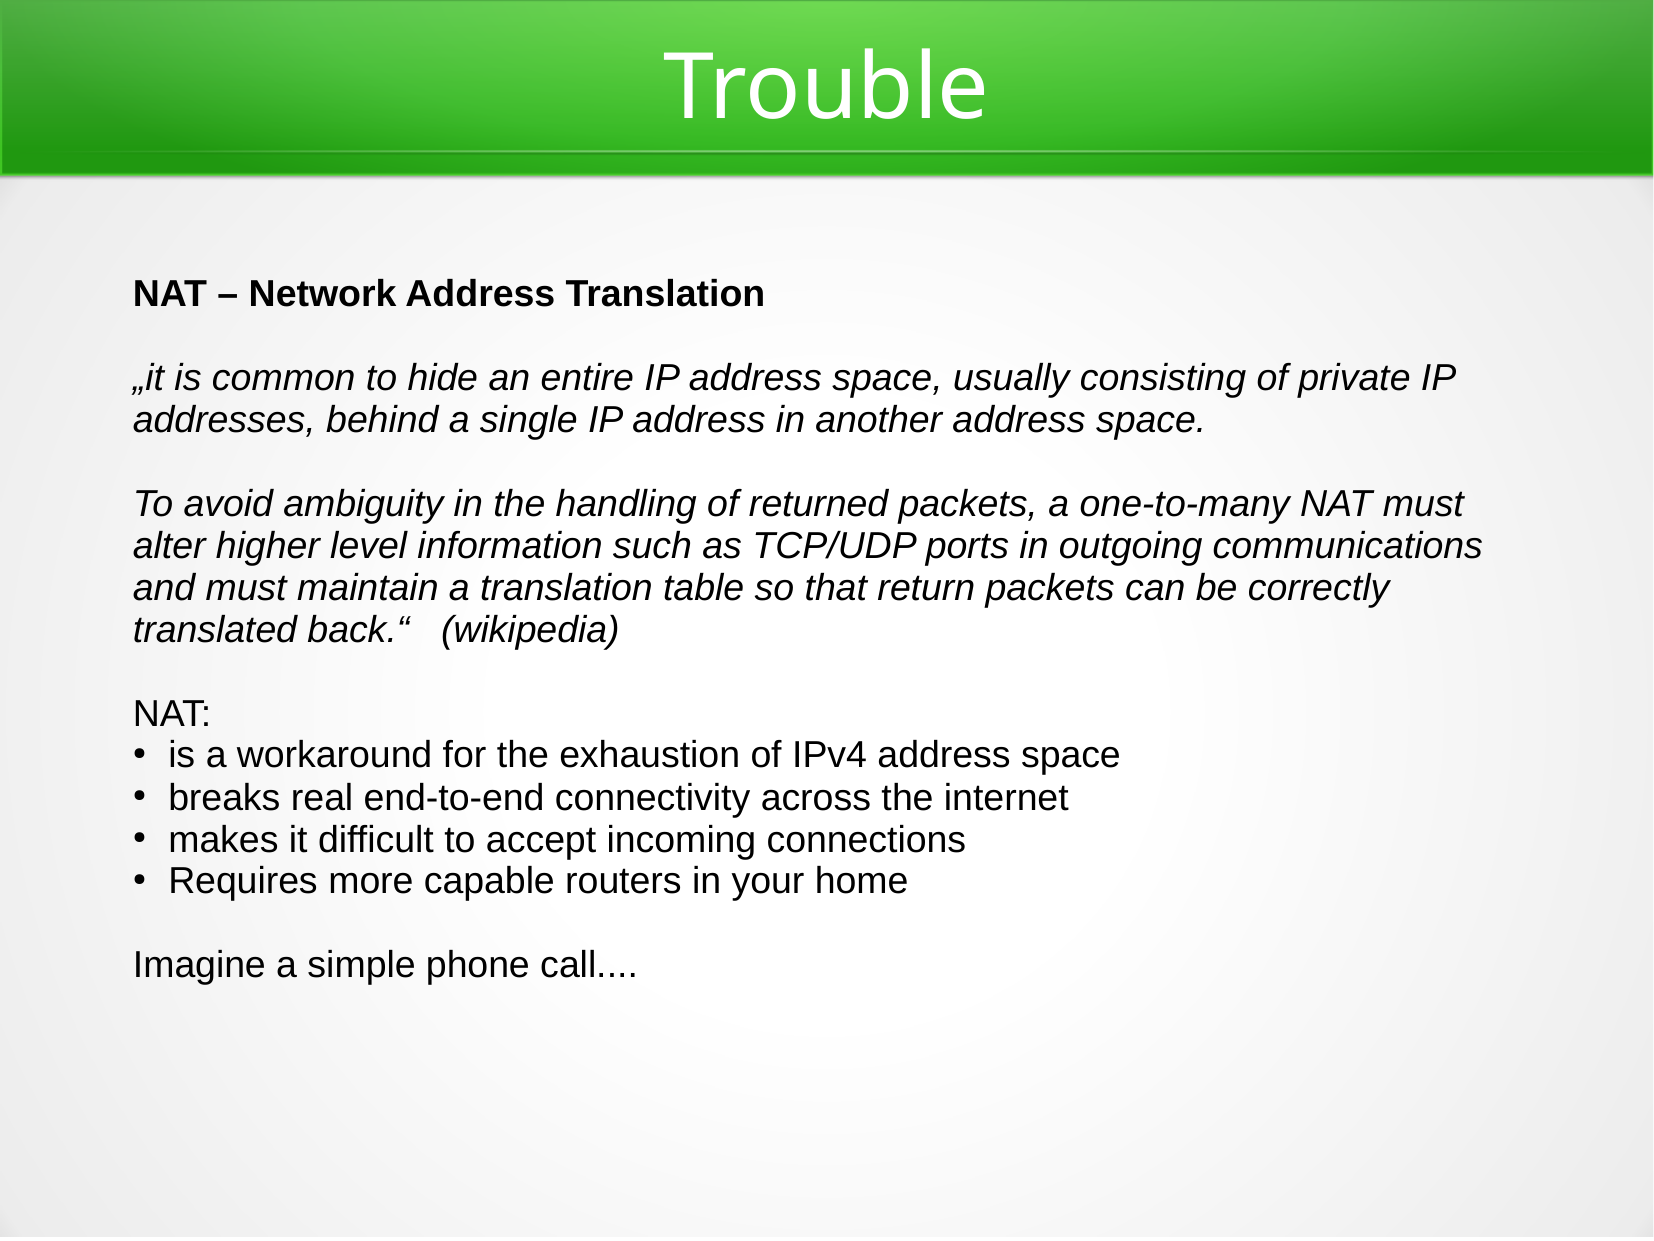

# Trouble
NAT – Network Address Translation
„it is common to hide an entire IP address space, usually consisting of private IP addresses, behind a single IP address in another address space.
To avoid ambiguity in the handling of returned packets, a one-to-many NAT must alter higher level information such as TCP/UDP ports in outgoing communications and must maintain a translation table so that return packets can be correctly translated back.“ (wikipedia)
NAT:
is a workaround for the exhaustion of IPv4 address space
breaks real end-to-end connectivity across the internet
makes it difficult to accept incoming connections
Requires more capable routers in your home
Imagine a simple phone call....